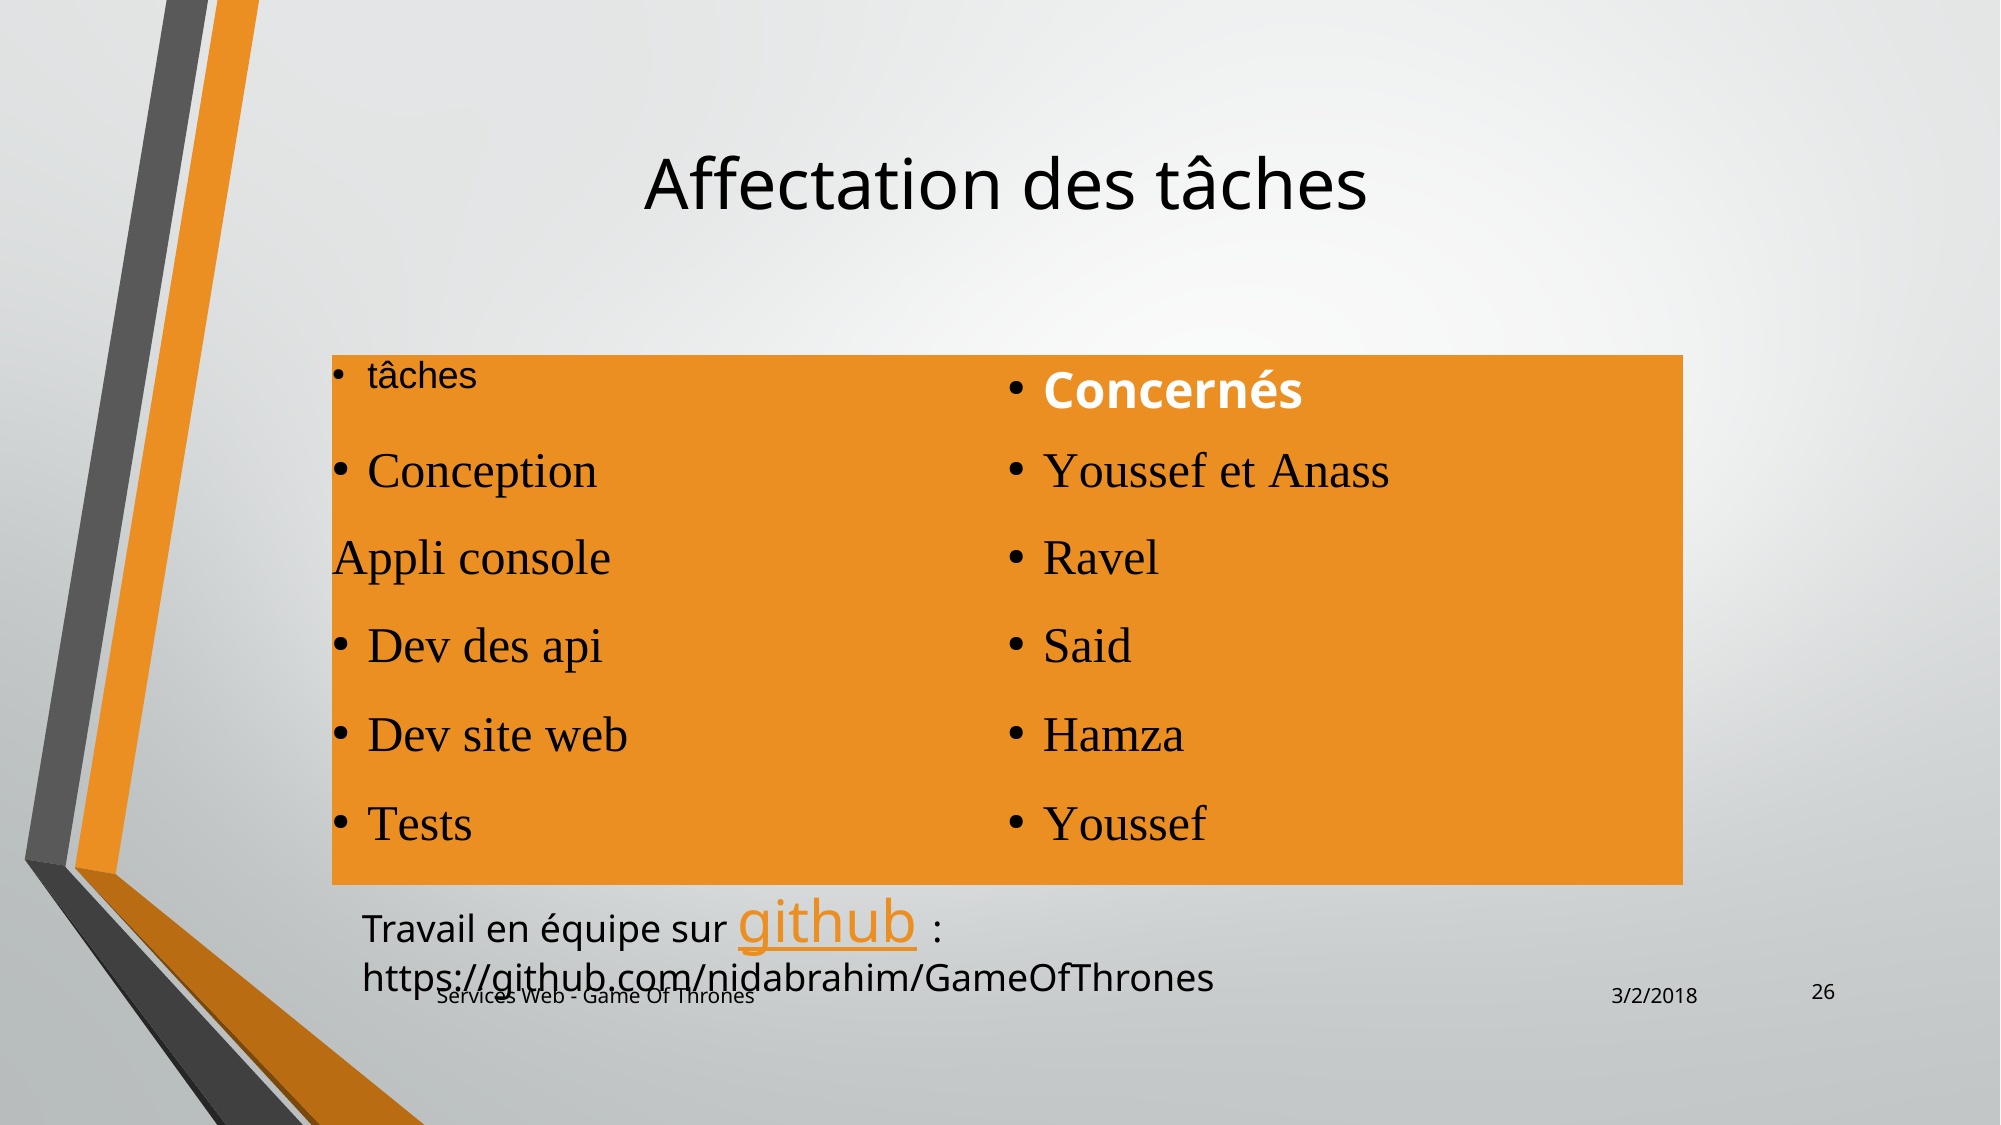

# Affectation des tâches
| tâches | Concernés |
| --- | --- |
| Conception | Youssef et Anass |
| Appli console | Ravel |
| Dev des api | Said |
| Dev site web | Hamza |
| Tests | Youssef |
Travail en équipe sur github : https://github.com/nidabrahim/GameOfThrones
Services Web - Game Of Thrones
3/2/2018